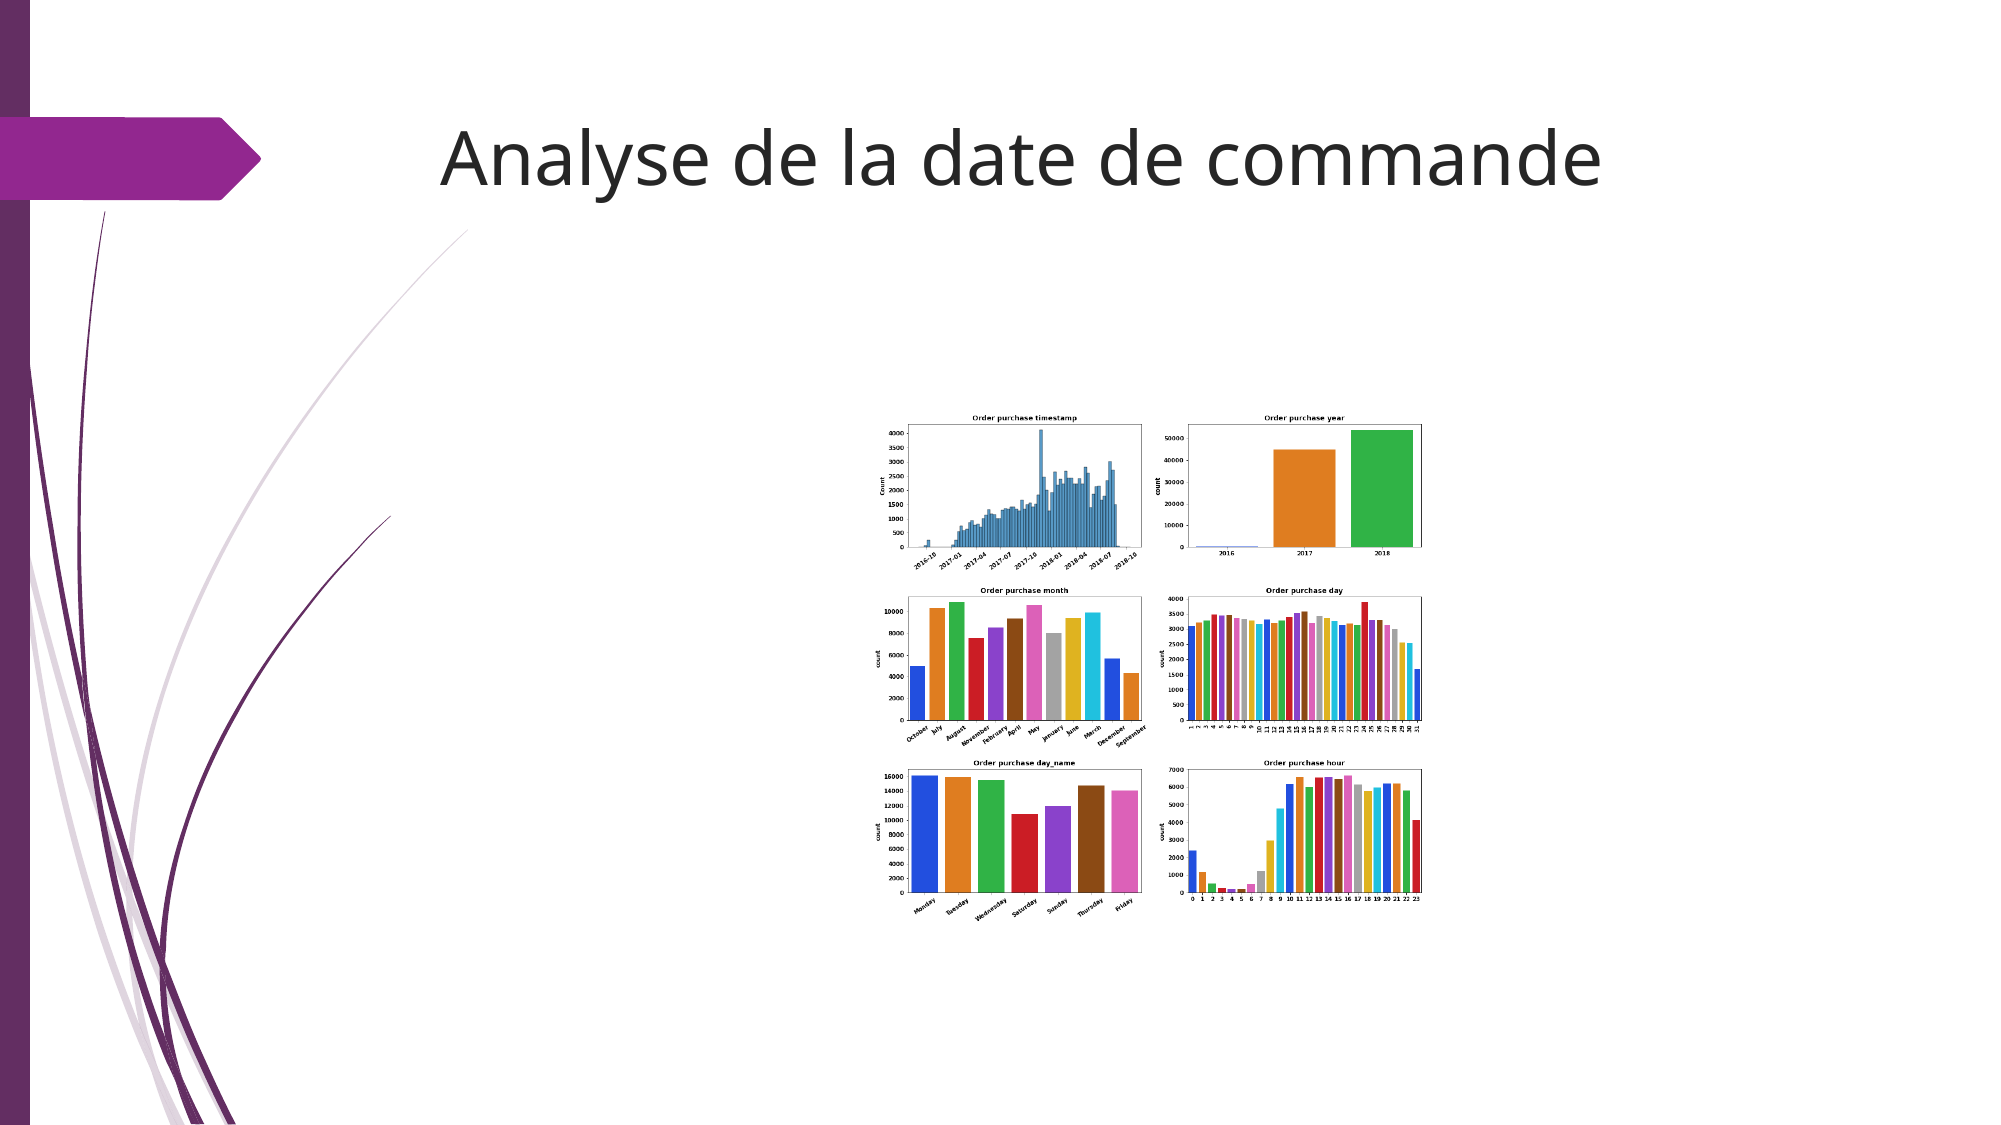

# Analyse de la date de commande